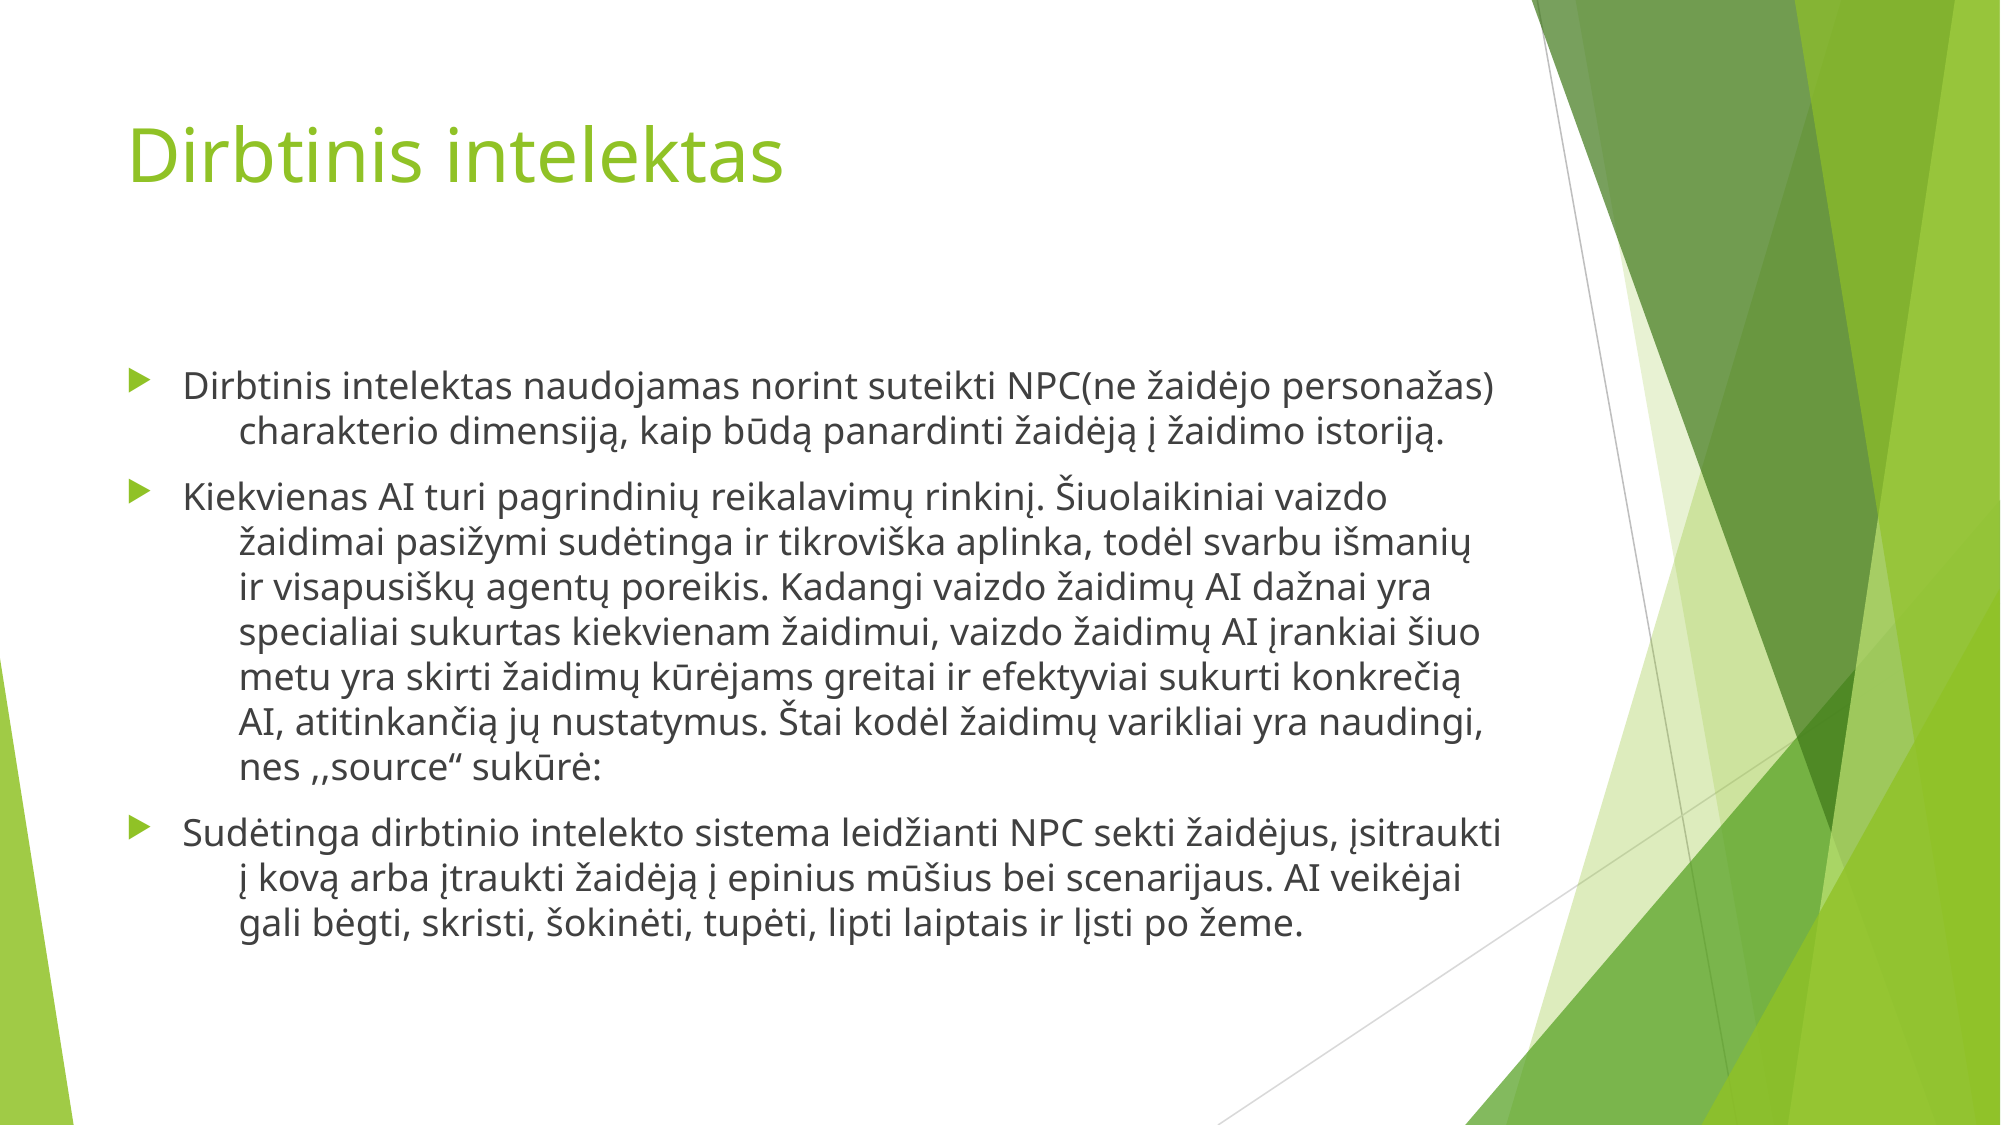

# Dirbtinis intelektas
Dirbtinis intelektas naudojamas norint suteikti NPC(ne žaidėjo personažas) charakterio dimensiją, kaip būdą panardinti žaidėją į žaidimo istoriją.
Kiekvienas AI turi pagrindinių reikalavimų rinkinį. Šiuolaikiniai vaizdo žaidimai pasižymi sudėtinga ir tikroviška aplinka, todėl svarbu išmanių ir visapusiškų agentų poreikis. Kadangi vaizdo žaidimų AI dažnai yra specialiai sukurtas kiekvienam žaidimui, vaizdo žaidimų AI įrankiai šiuo metu yra skirti žaidimų kūrėjams greitai ir efektyviai sukurti konkrečią AI, atitinkančią jų nustatymus. Štai kodėl žaidimų varikliai yra naudingi, nes ,,source“ sukūrė:
Sudėtinga dirbtinio intelekto sistema leidžianti NPC sekti žaidėjus, įsitraukti į kovą arba įtraukti žaidėją į epinius mūšius bei scenarijaus. AI veikėjai gali bėgti, skristi, šokinėti, tupėti, lipti laiptais ir lįsti po žeme.